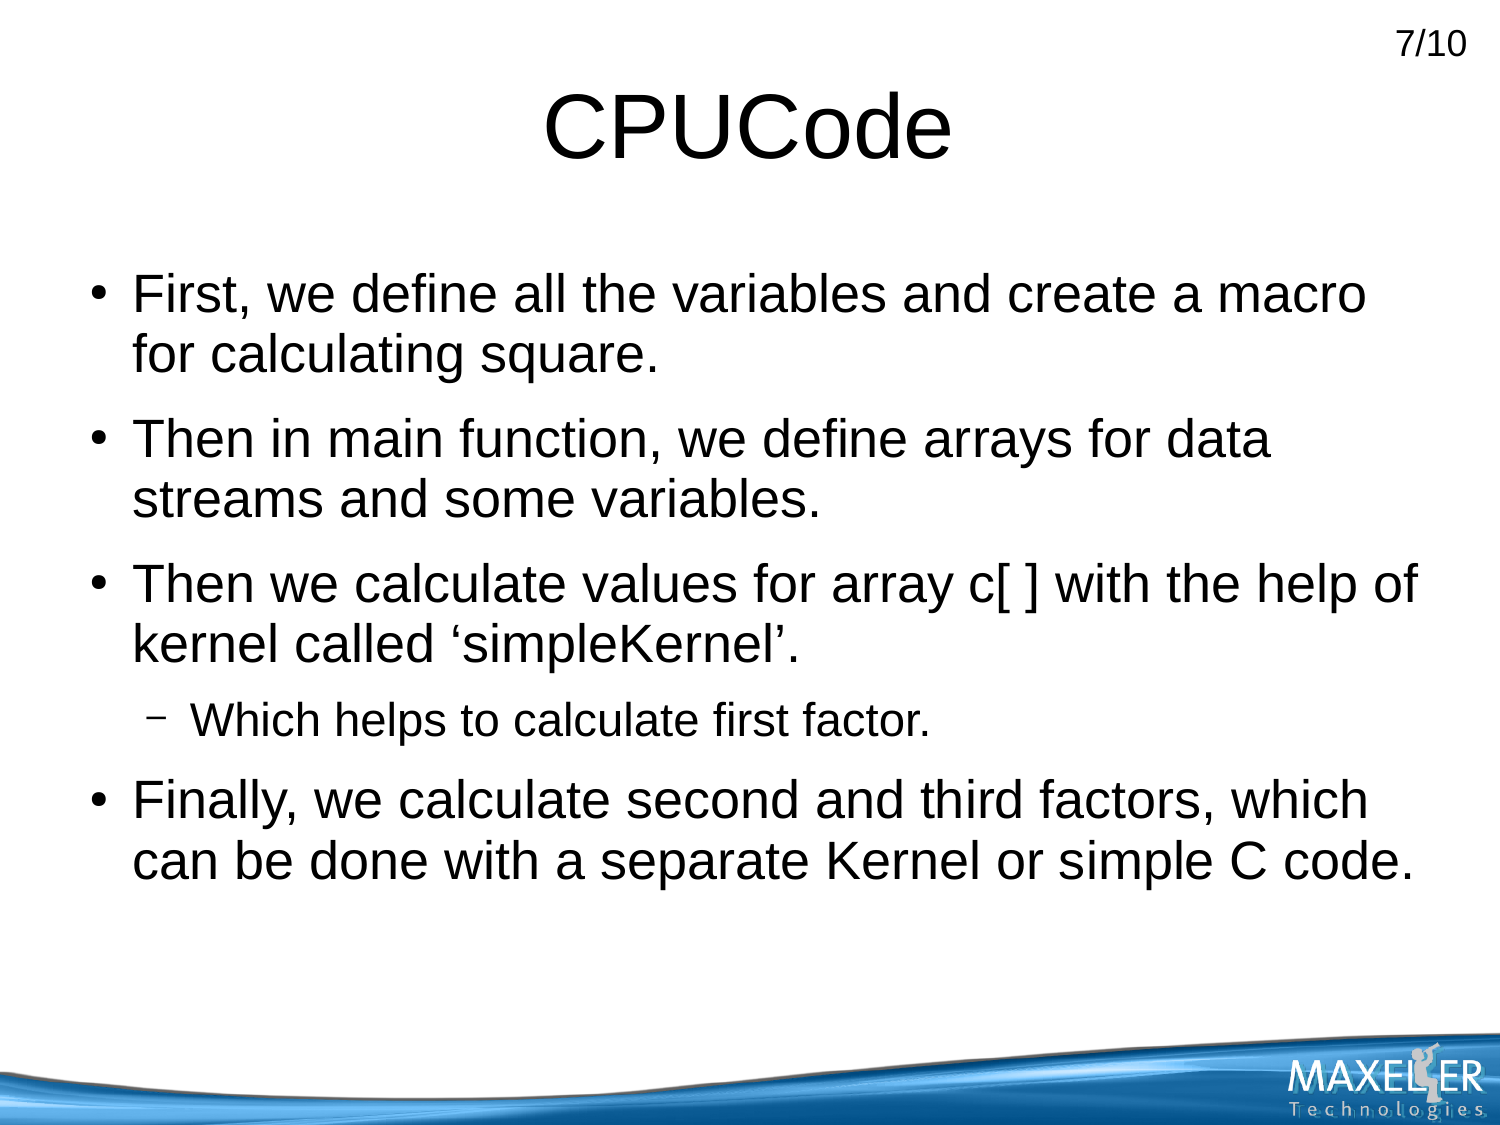

7/10
# CPUCode
First, we define all the variables and create a macro for calculating square.
Then in main function, we define arrays for data streams and some variables.
Then we calculate values for array c[ ] with the help of kernel called ‘simpleKernel’.
Which helps to calculate first factor.
Finally, we calculate second and third factors, which can be done with a separate Kernel or simple C code.